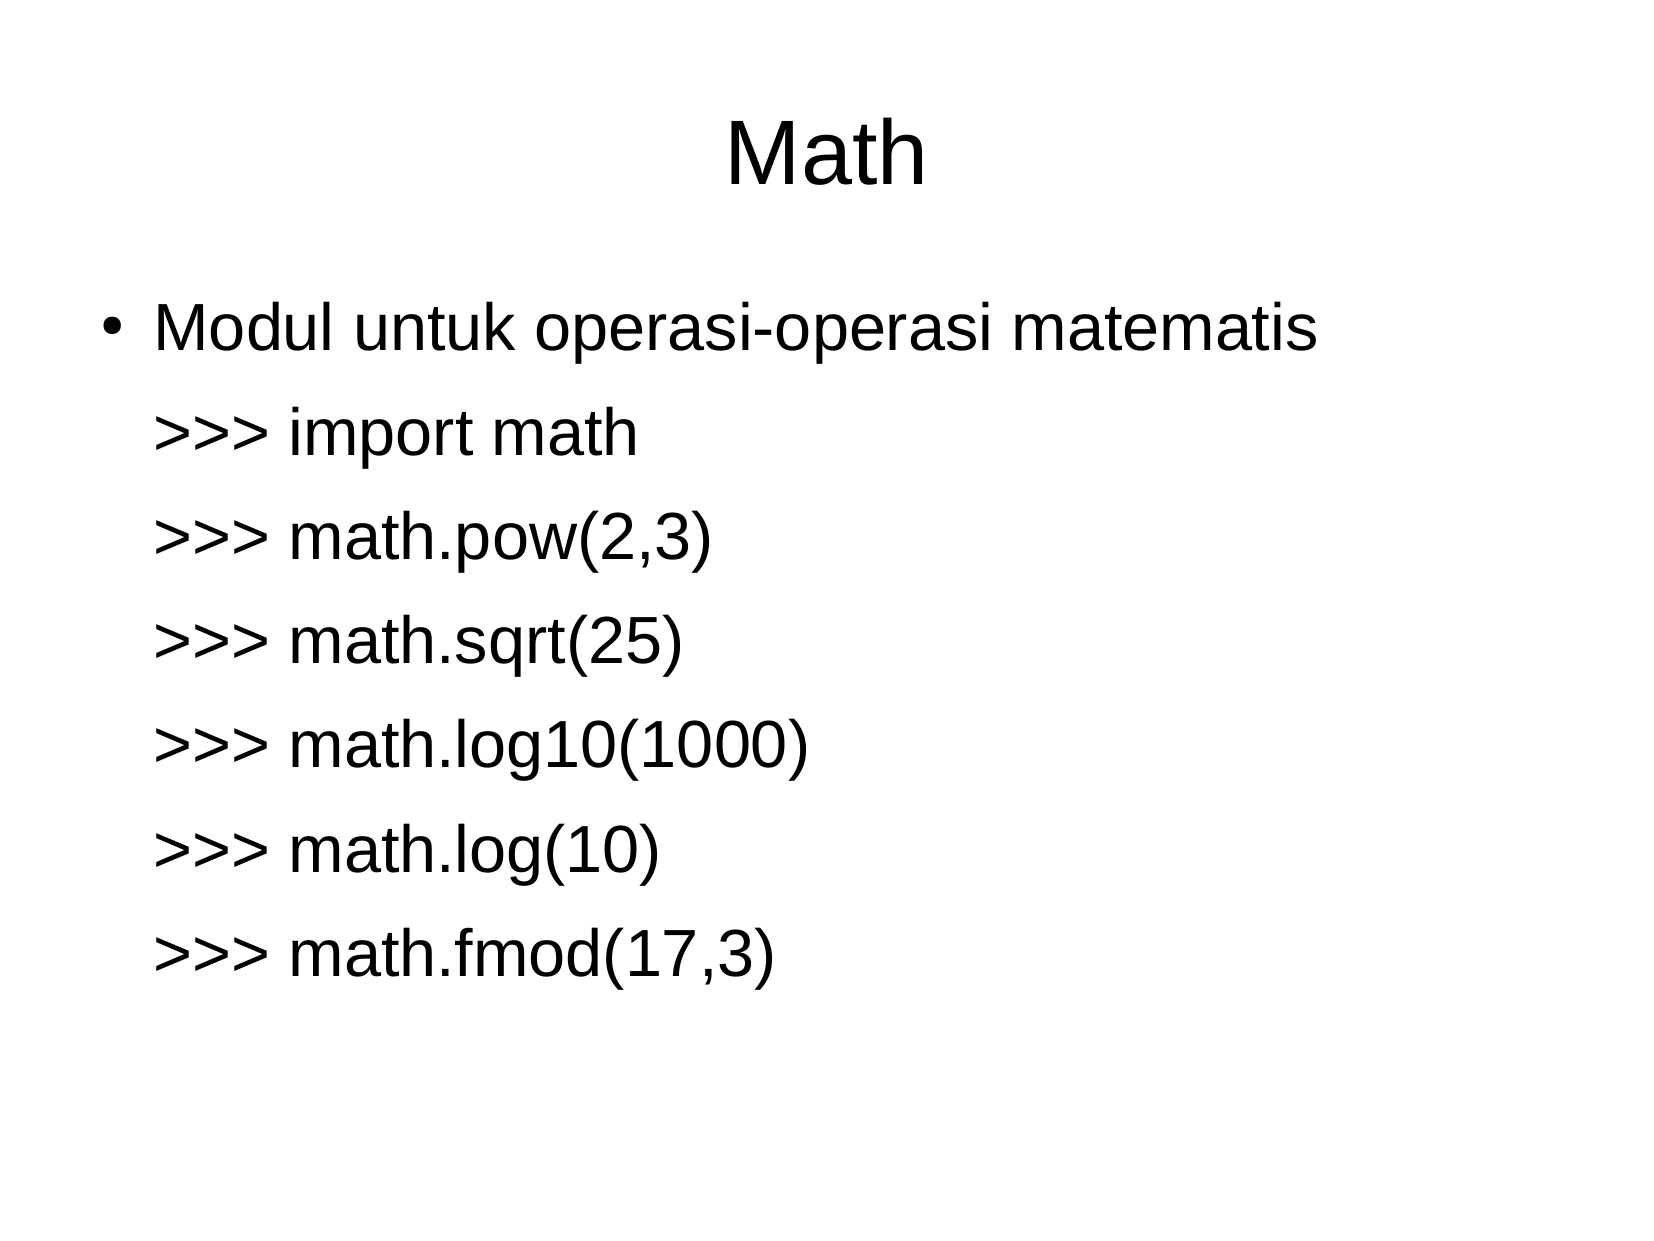

# Math
Modul untuk operasi-operasi matematis
>>> import math
>>> math.pow(2,3)
>>> math.sqrt(25)
>>> math.log10(1000)
>>> math.log(10)
>>> math.fmod(17,3)